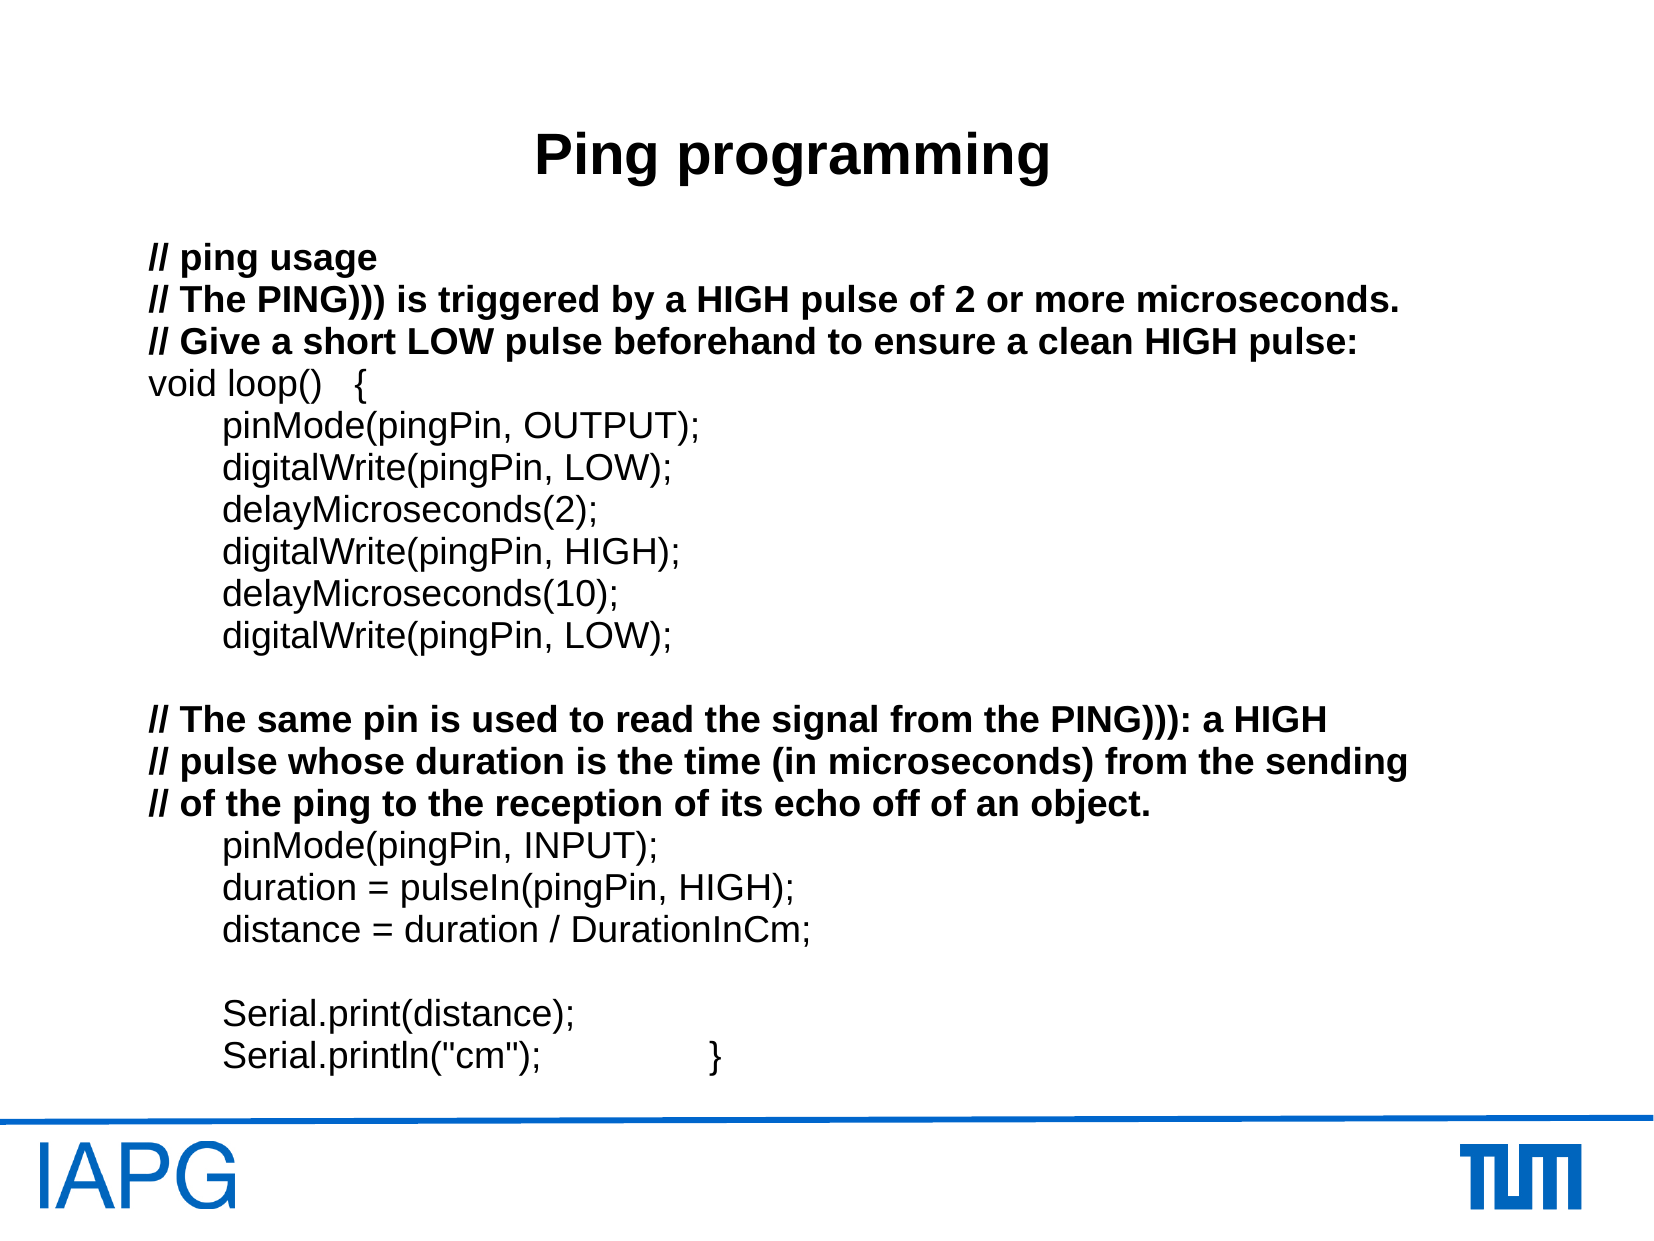

Ping programming
// ping usage
// The PING))) is triggered by a HIGH pulse of 2 or more microseconds.
// Give a short LOW pulse beforehand to ensure a clean HIGH pulse:
void loop() {
	pinMode(pingPin, OUTPUT);
	digitalWrite(pingPin, LOW);
	delayMicroseconds(2);
	digitalWrite(pingPin, HIGH);
	delayMicroseconds(10);
	digitalWrite(pingPin, LOW);
// The same pin is used to read the signal from the PING))): a HIGH
// pulse whose duration is the time (in microseconds) from the sending
// of the ping to the reception of its echo off of an object.
	pinMode(pingPin, INPUT);
	duration = pulseIn(pingPin, HIGH);
	distance = duration / DurationInCm;
	Serial.print(distance);
	Serial.println("cm"); }